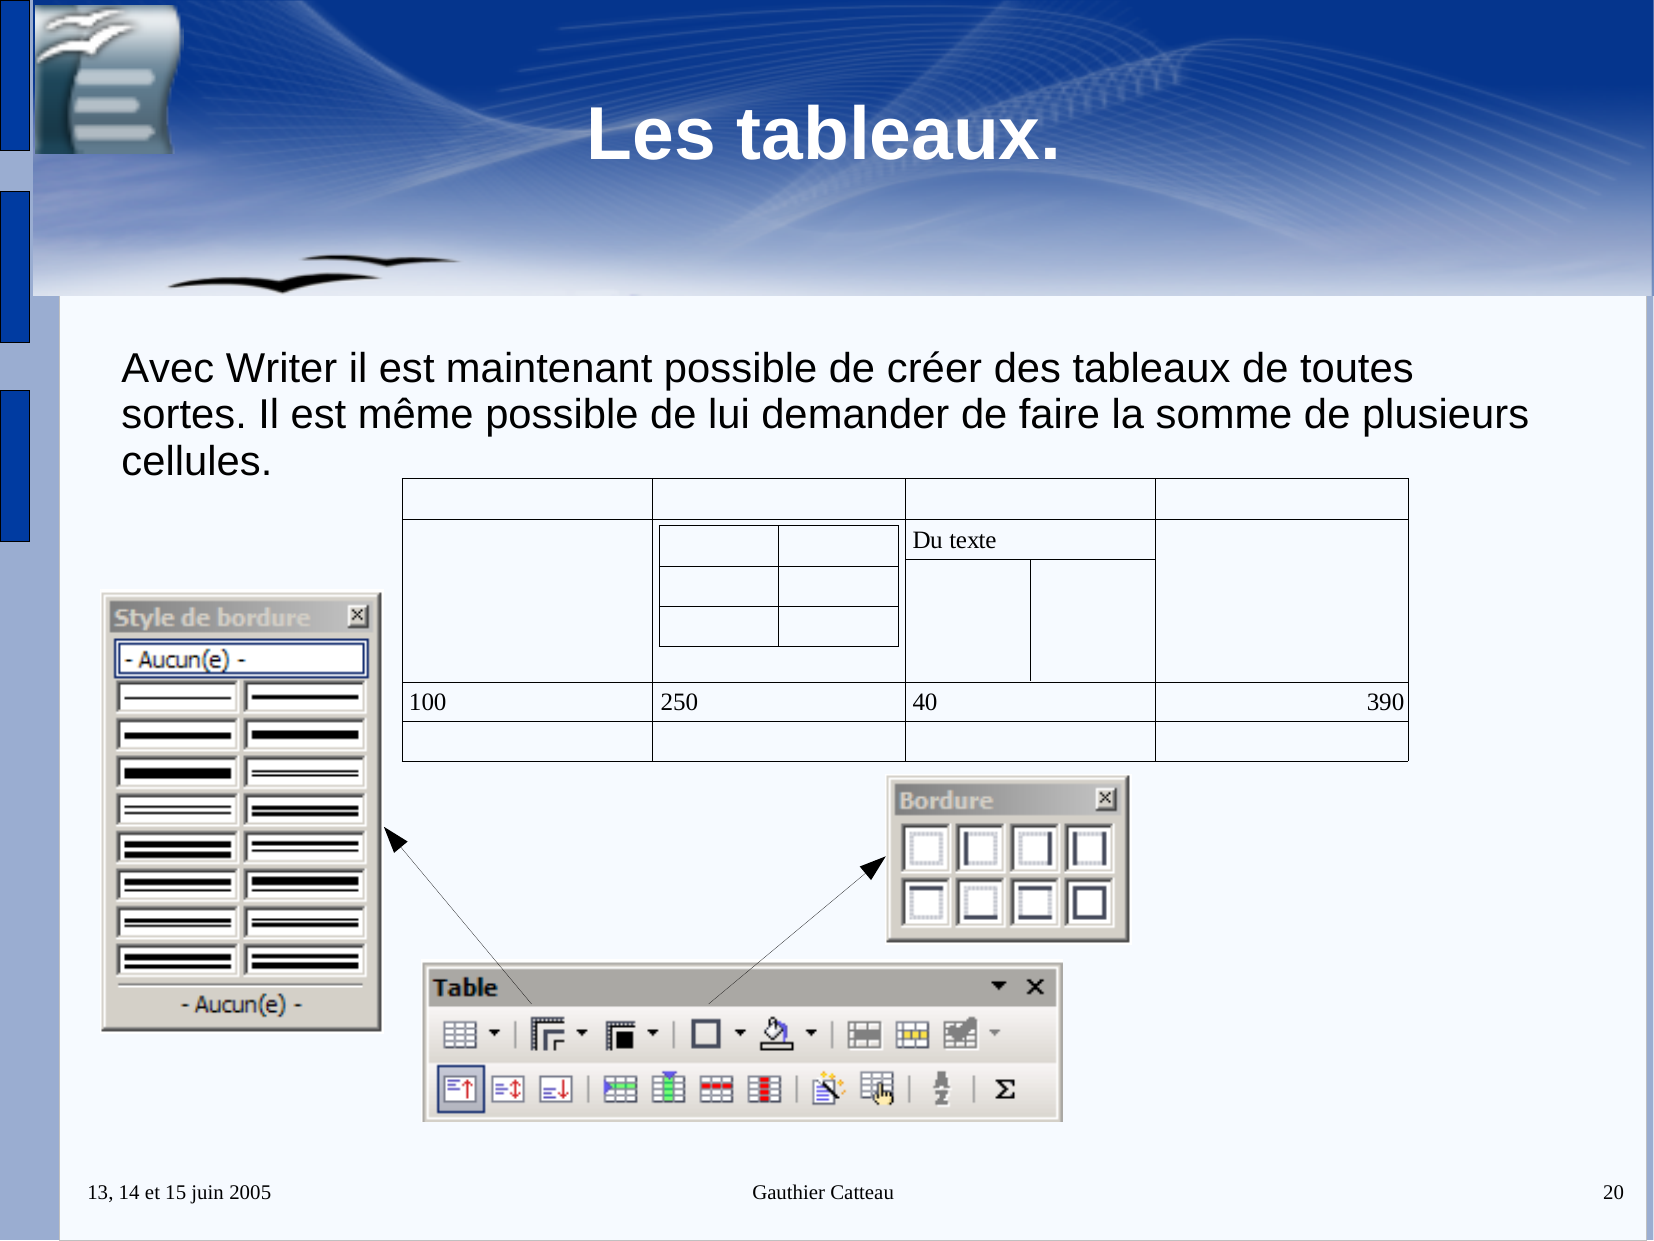

# Les tableaux.
Avec Writer il est maintenant possible de créer des tableaux de toutes sortes. Il est même possible de lui demander de faire la somme de plusieurs cellules.
Gauthier Catteau